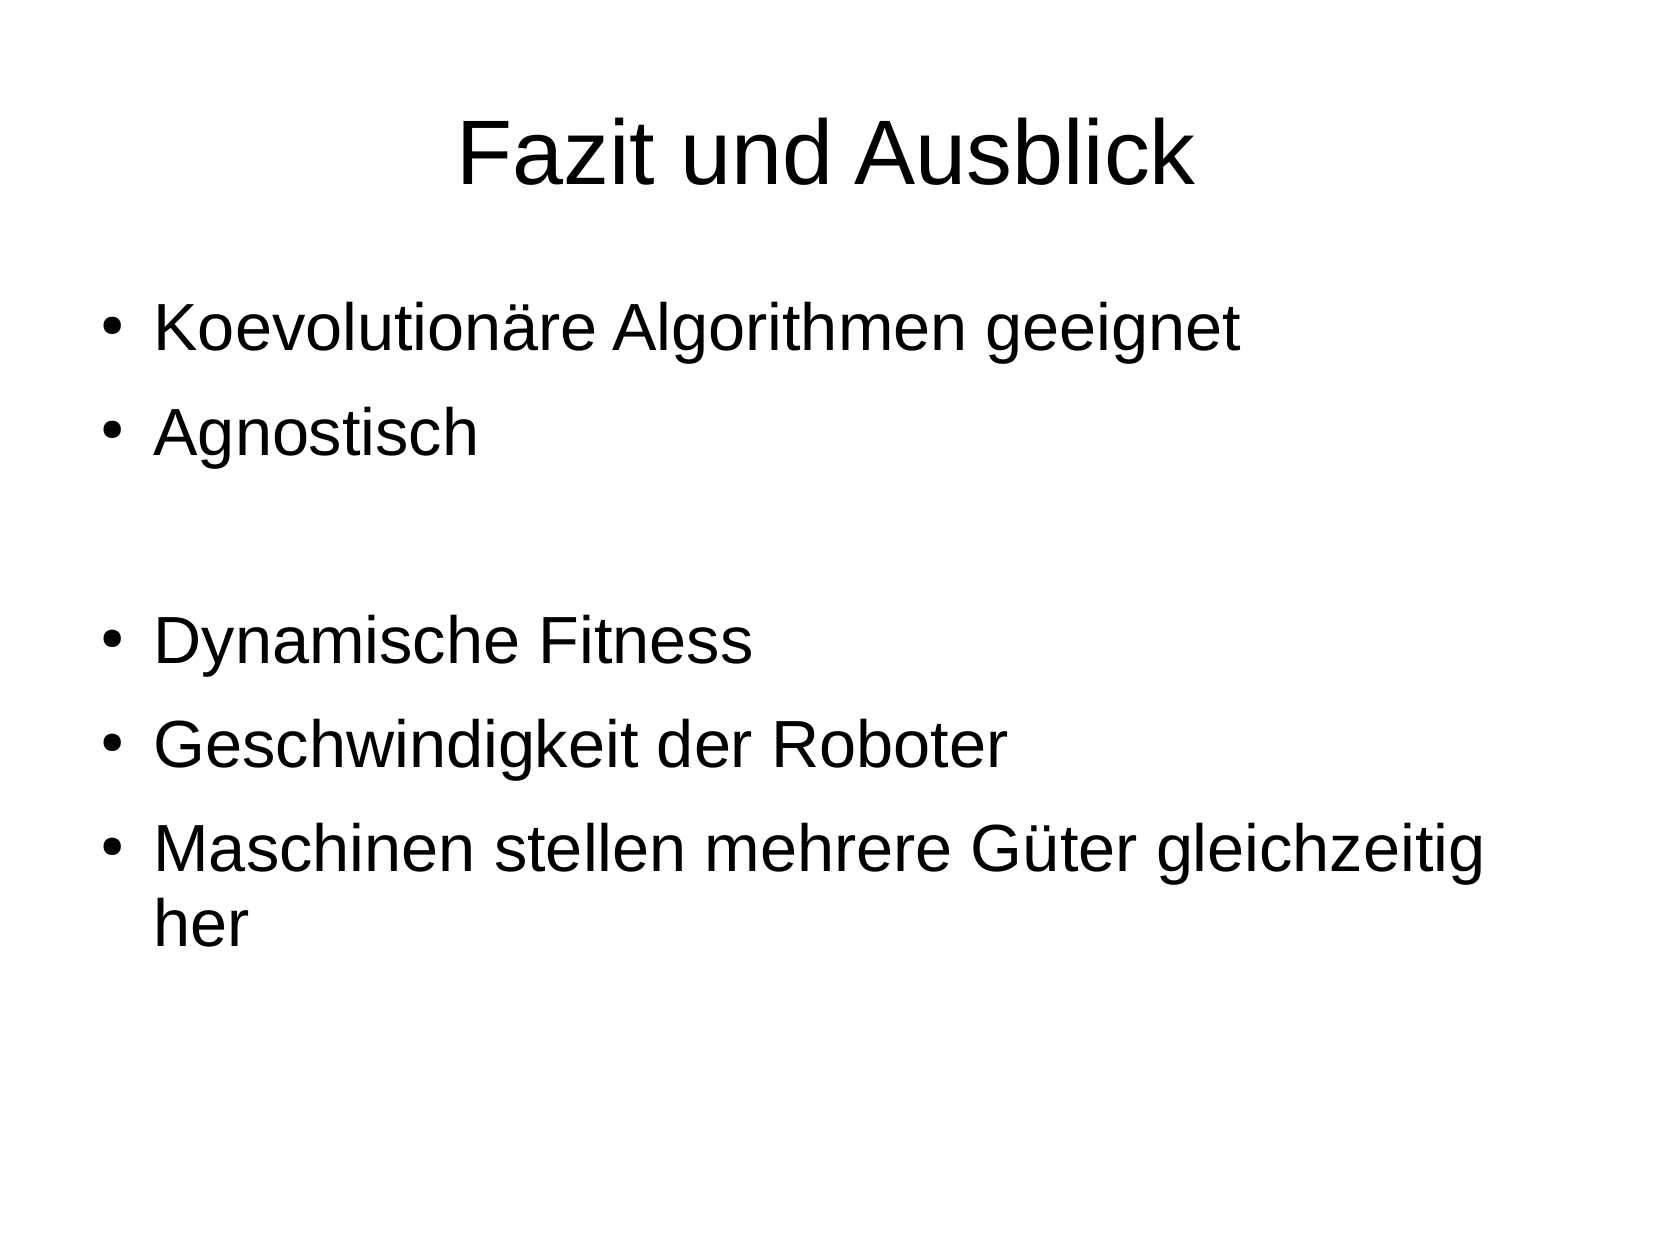

# Fazit und Ausblick
Koevolutionäre Algorithmen geeignet
Agnostisch
Dynamische Fitness
Geschwindigkeit der Roboter
Maschinen stellen mehrere Güter gleichzeitig her